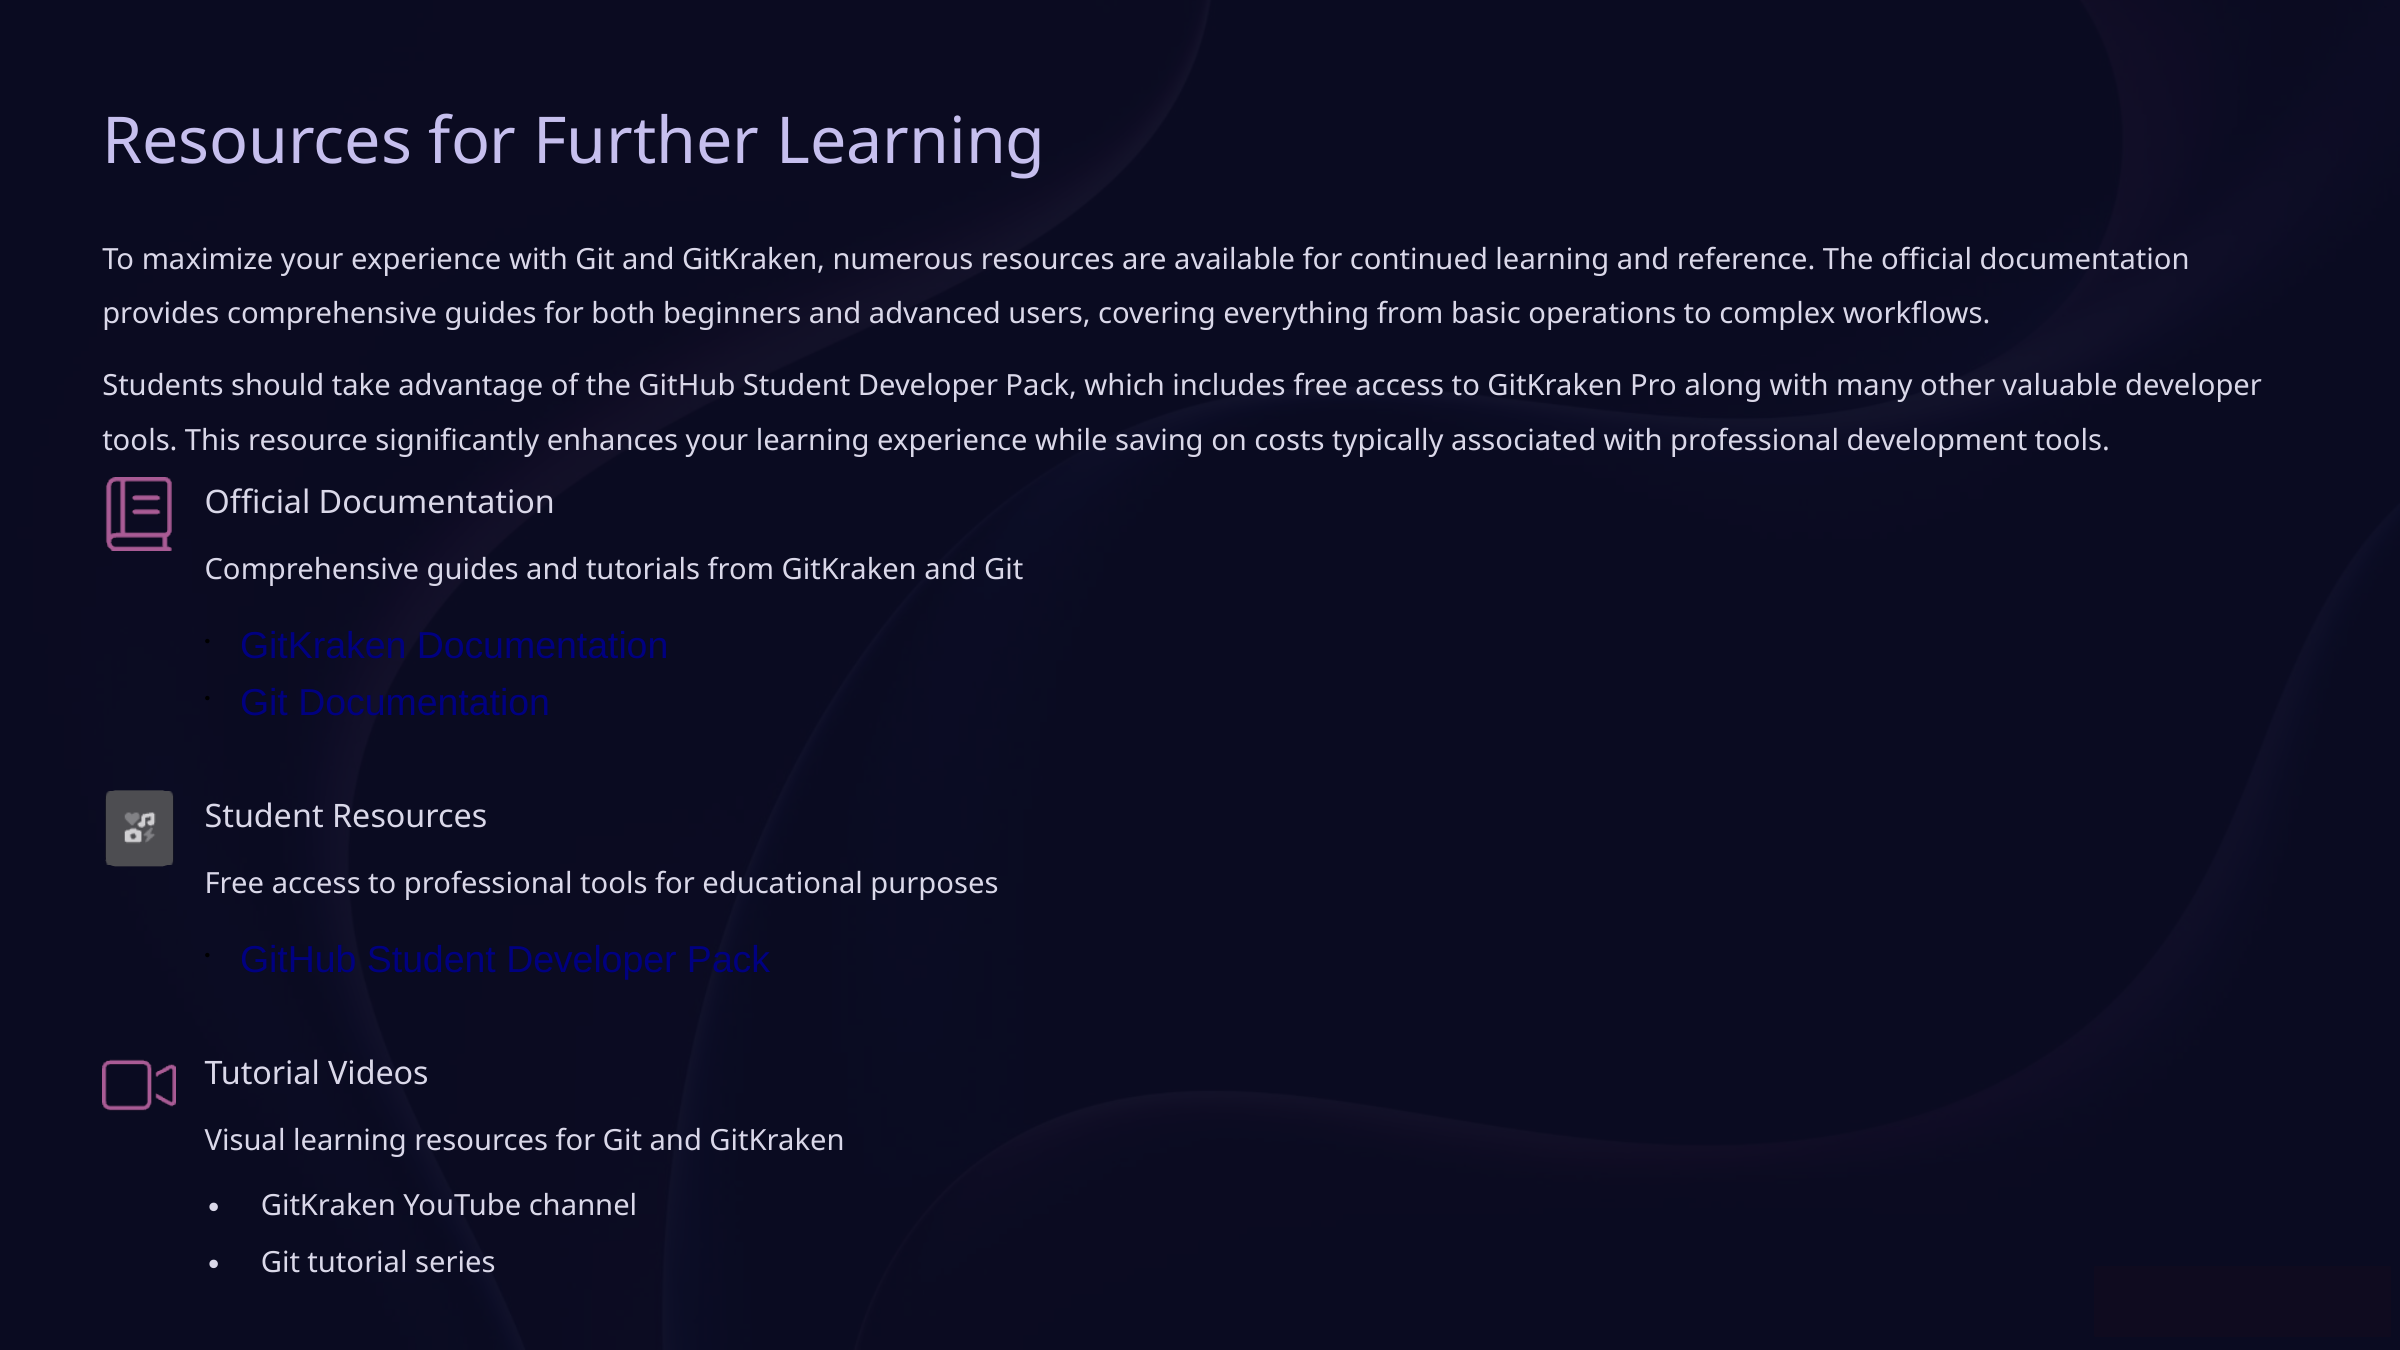

Resources for Further Learning
To maximize your experience with Git and GitKraken, numerous resources are available for continued learning and reference. The official documentation provides comprehensive guides for both beginners and advanced users, covering everything from basic operations to complex workflows.
Students should take advantage of the GitHub Student Developer Pack, which includes free access to GitKraken Pro along with many other valuable developer tools. This resource significantly enhances your learning experience while saving on costs typically associated with professional development tools.
Official Documentation
Comprehensive guides and tutorials from GitKraken and Git
GitKraken Documentation
Git Documentation
Student Resources
Free access to professional tools for educational purposes
GitHub Student Developer Pack
Tutorial Videos
Visual learning resources for Git and GitKraken
GitKraken YouTube channel
Git tutorial series